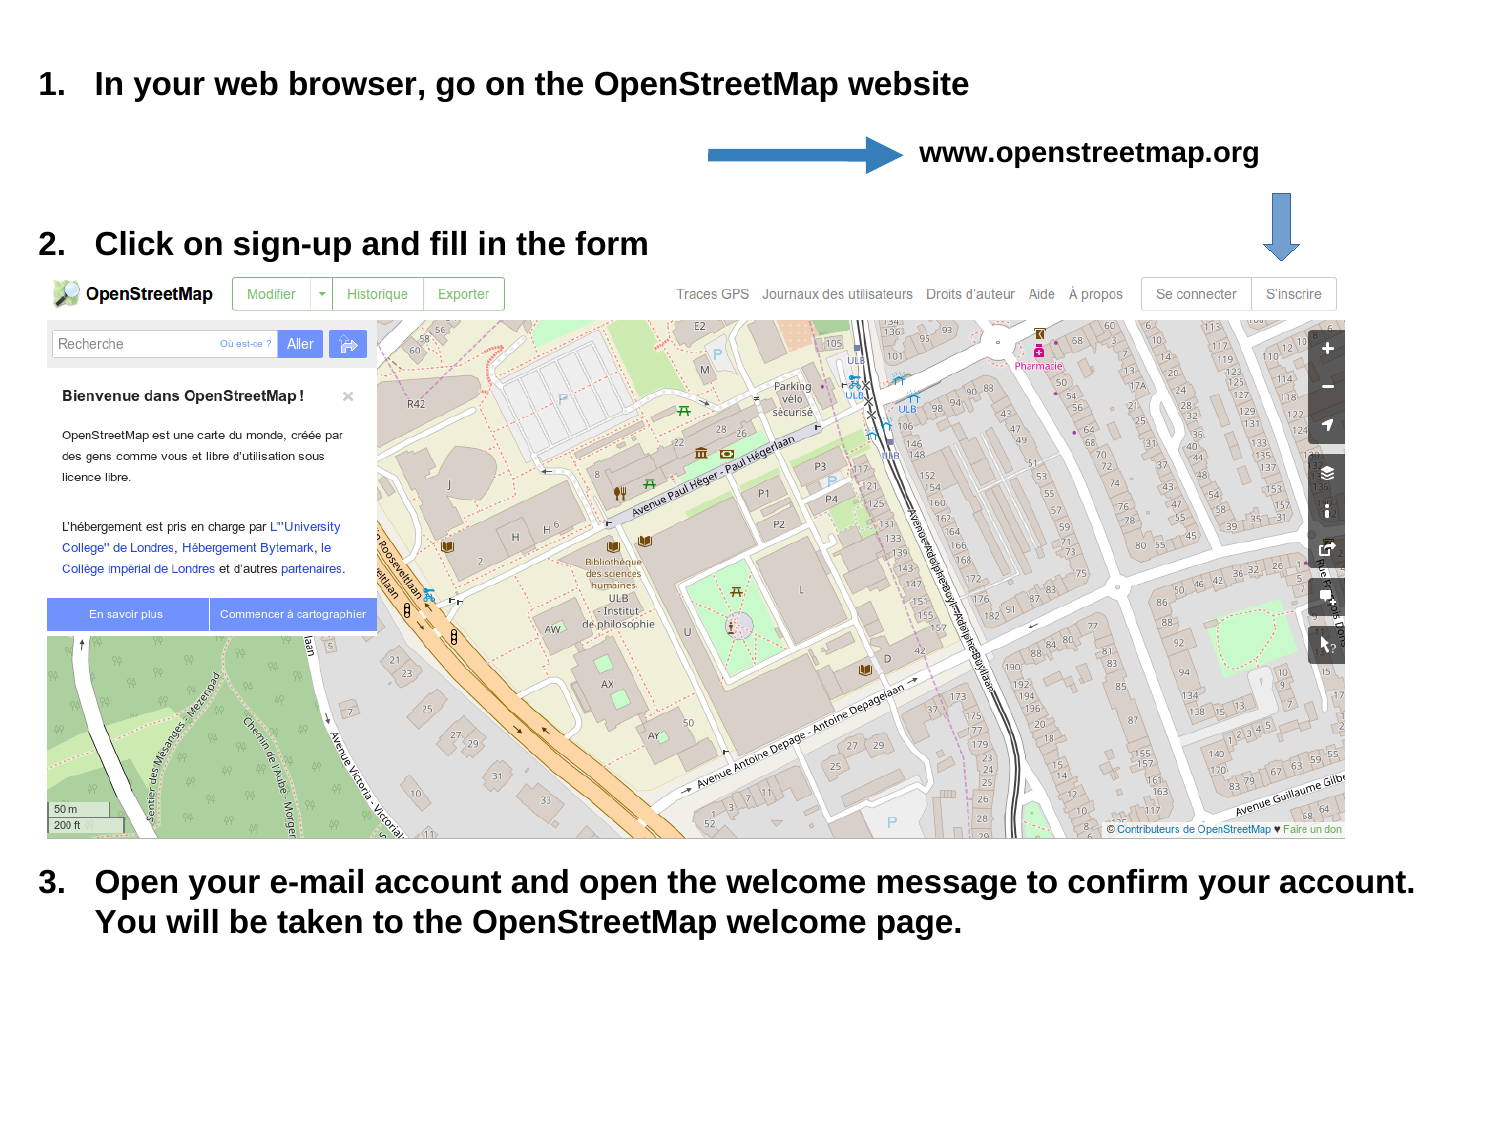

In your web browser, go on the OpenStreetMap website
Click on sign-up and fill in the form
Open your e-mail account and open the welcome message to confirm your account. You will be taken to the OpenStreetMap welcome page.
www.openstreetmap.org